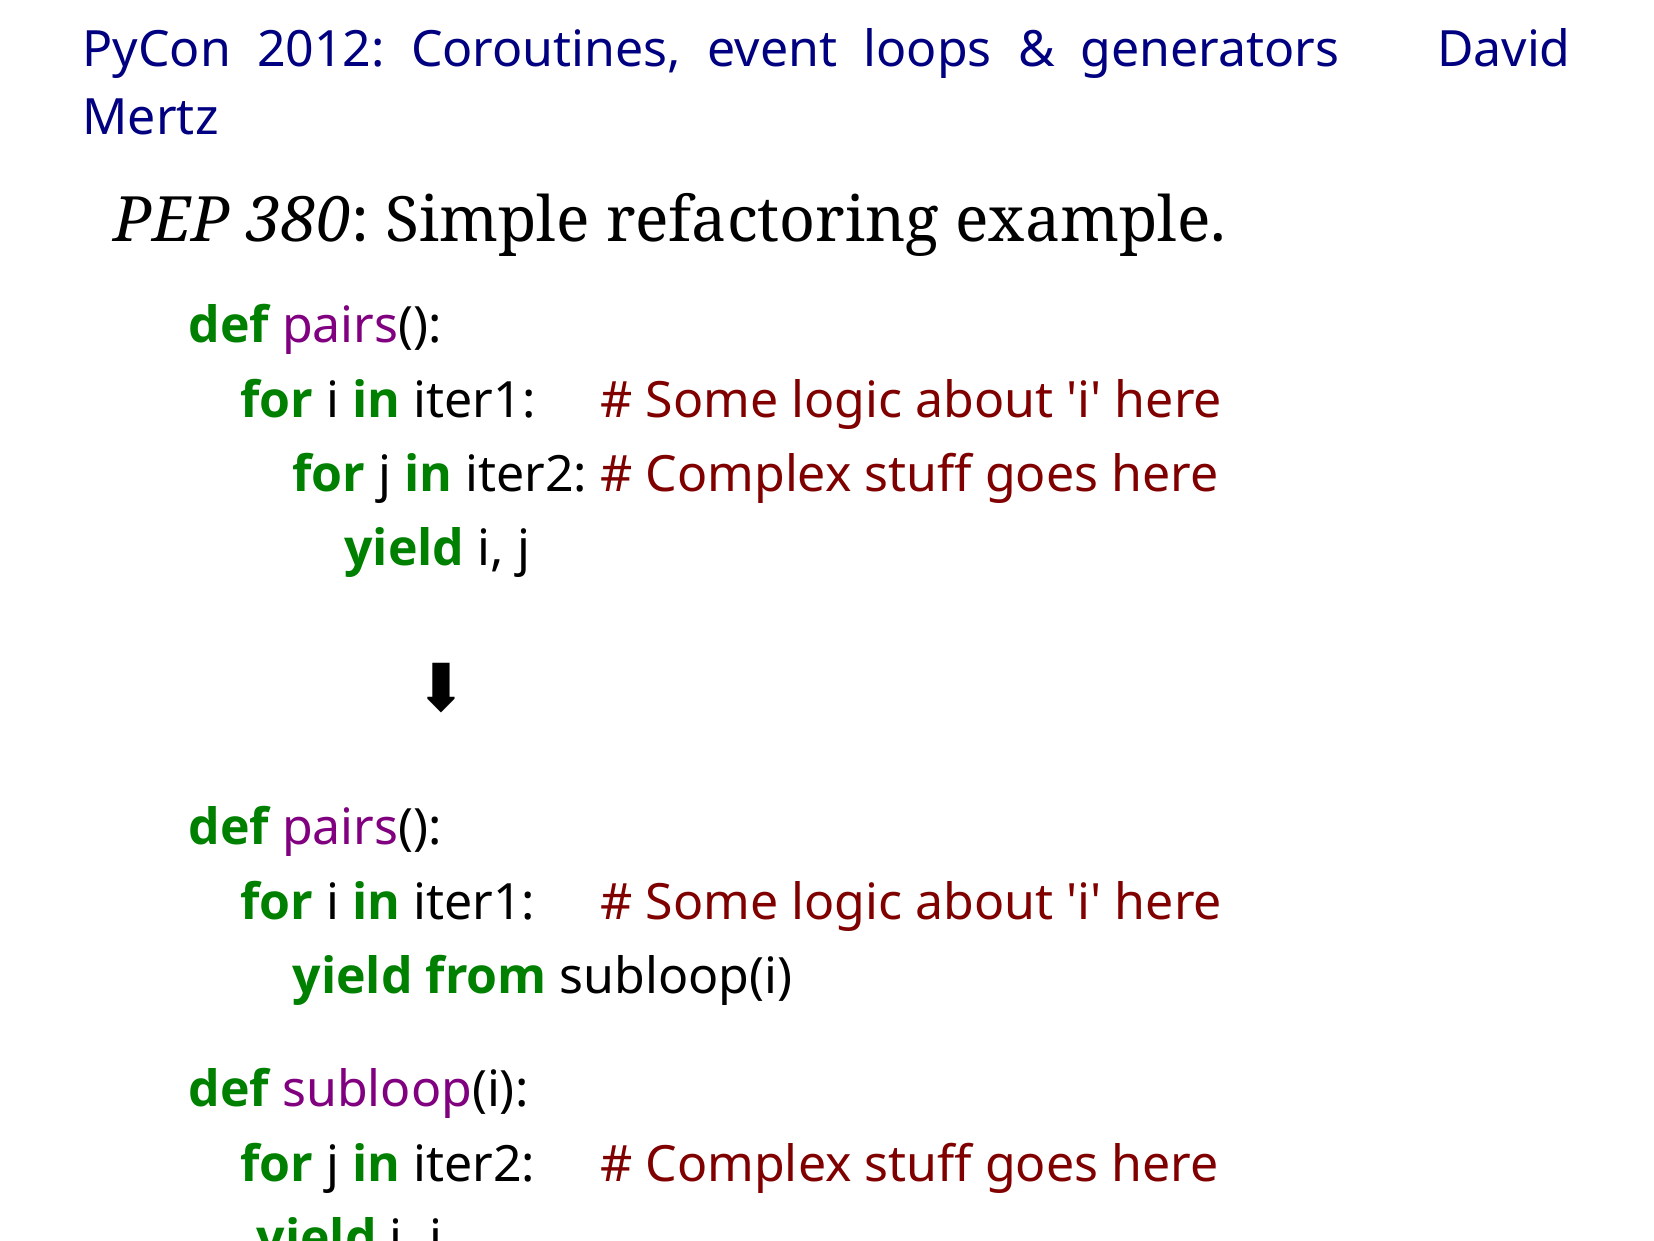

PyCon 2012: Coroutines, event loops & generators		David Mertz
# PEP 380: Simple refactoring example.
def pairs():
 for i in iter1: # Some logic about 'i' here
 for j in iter2: # Complex stuff goes here
 yield i, j
⬇
def pairs():
 for i in iter1: # Some logic about 'i' here
 yield from subloop(i)
def subloop(i):
 for j in iter2: # Complex stuff goes here
 yield i, j